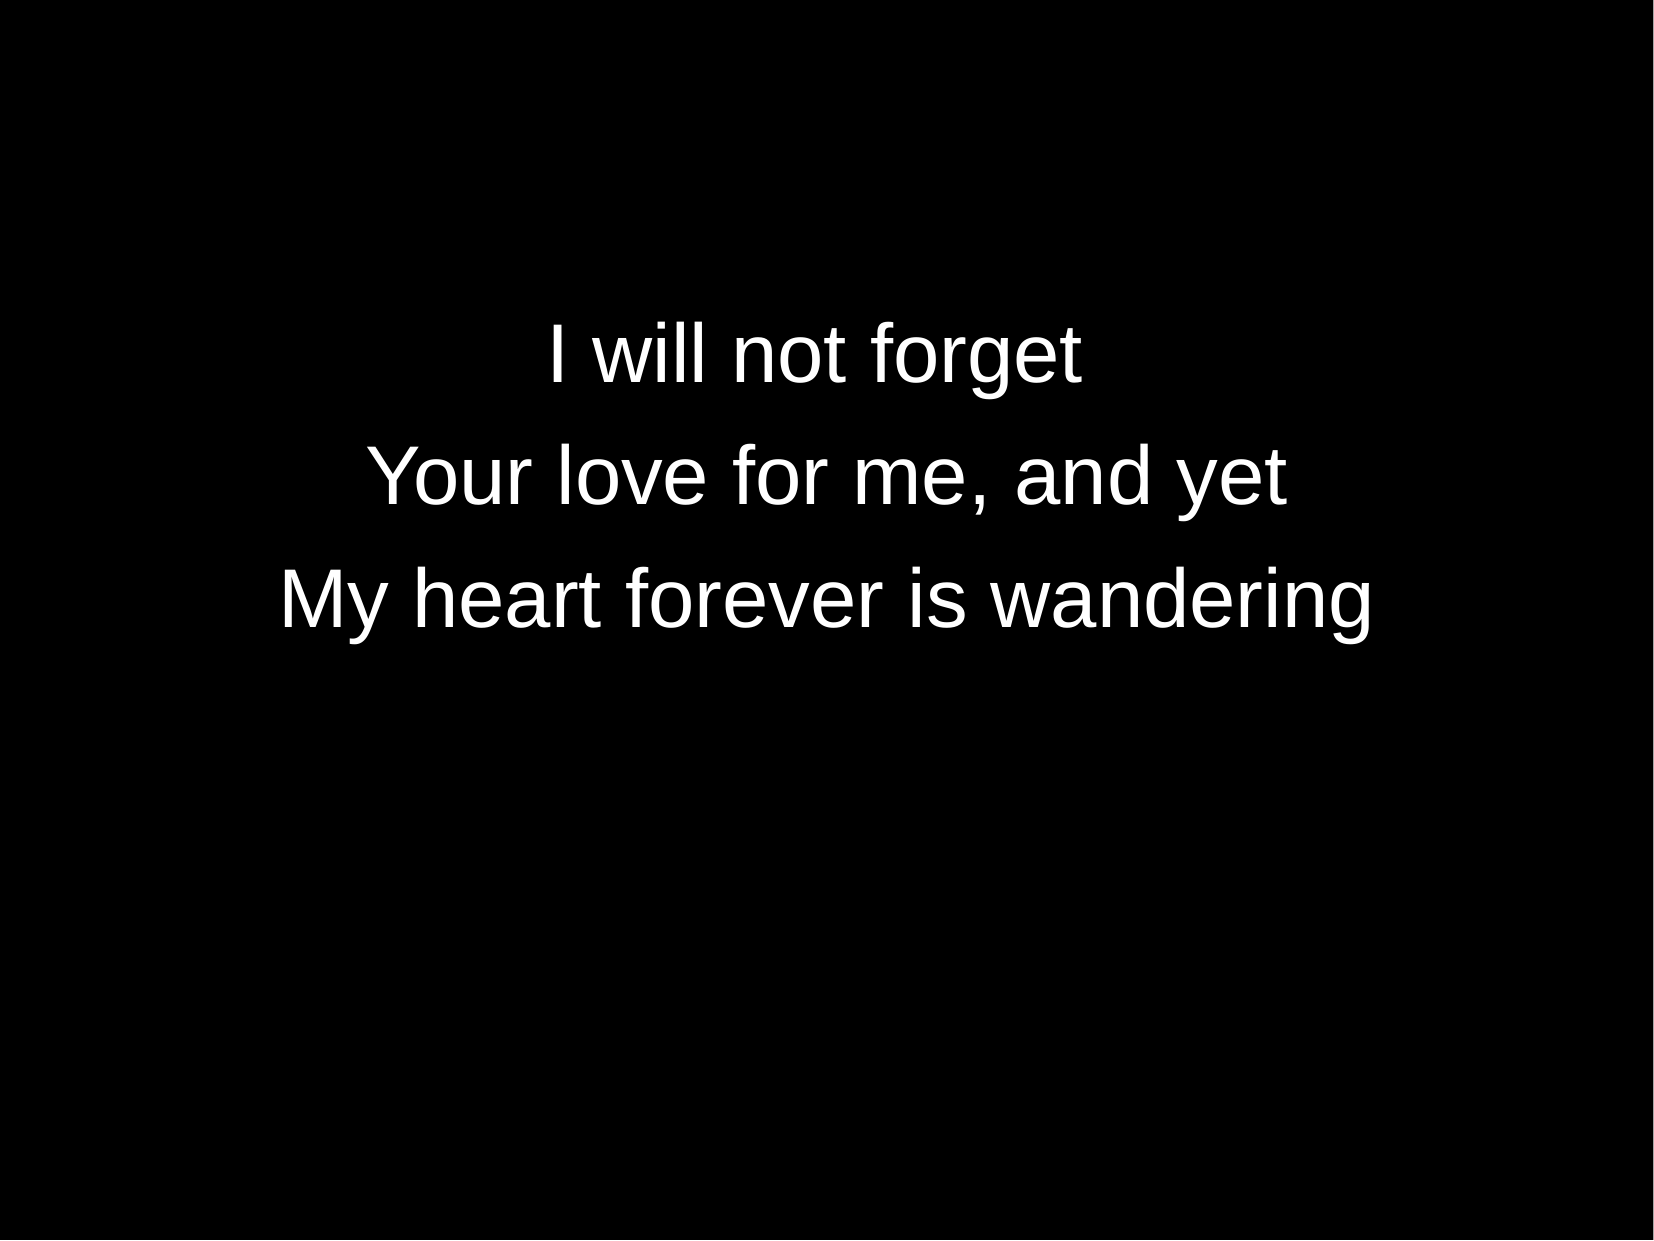

#
I will not forget
Your love for me, and yet
My heart forever is wandering